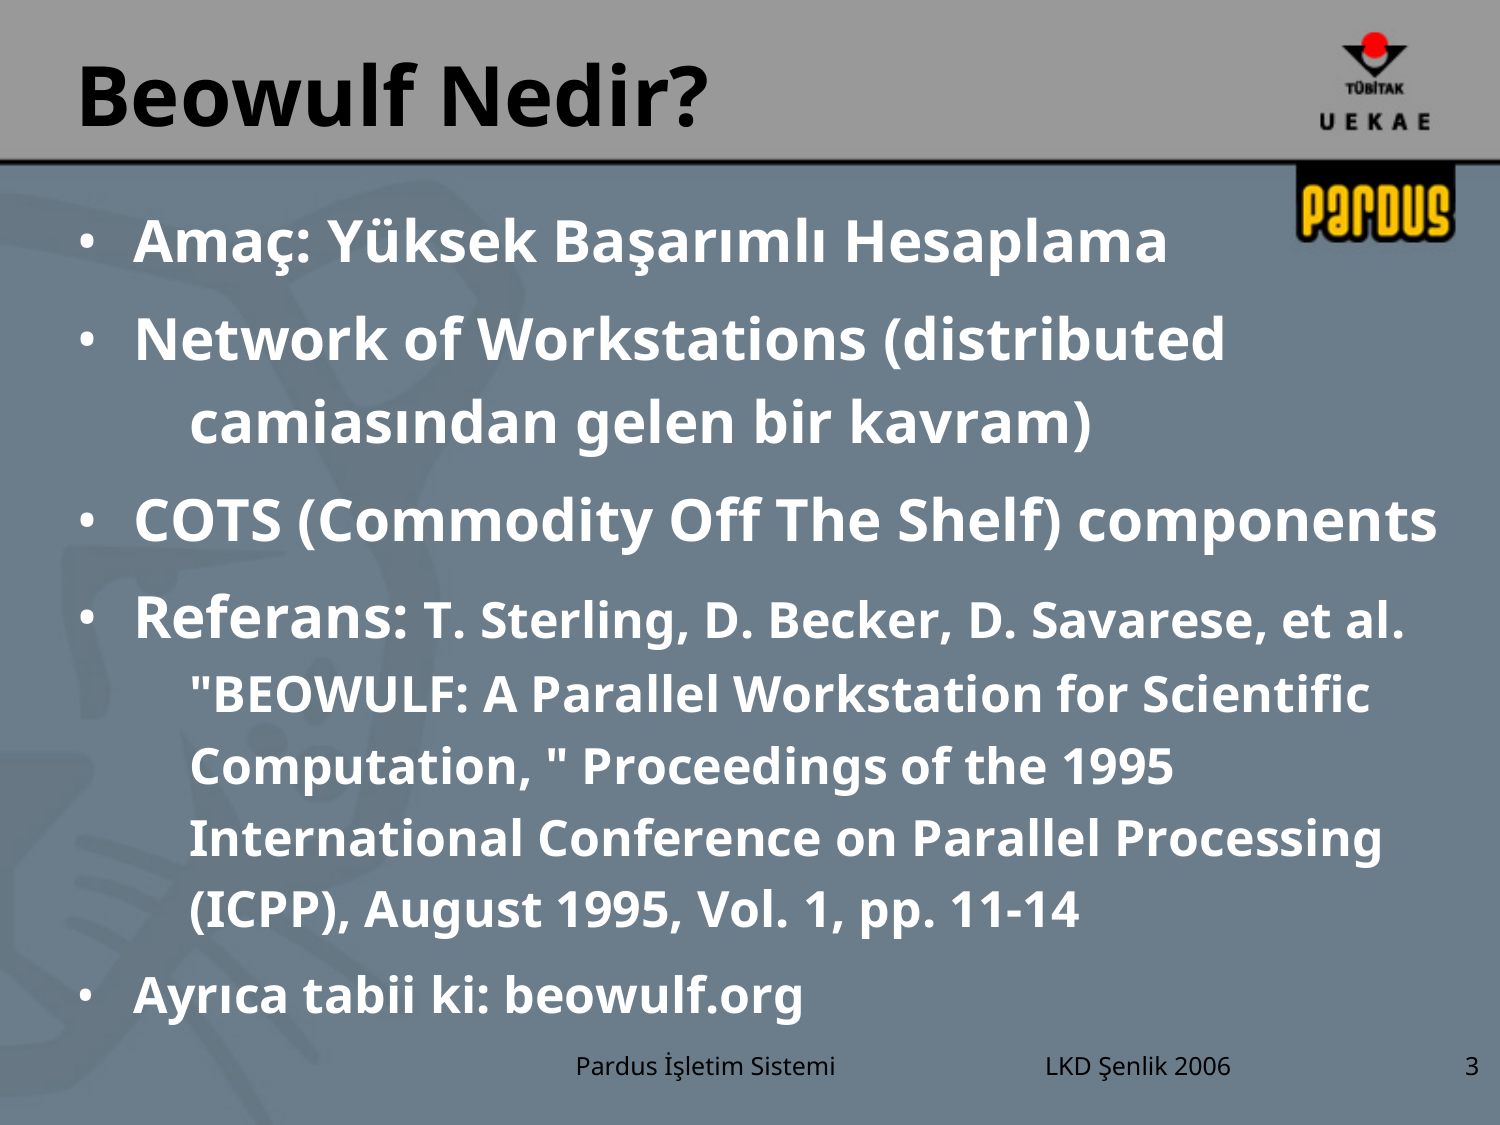

# Beowulf Nedir?
Amaç: Yüksek Başarımlı Hesaplama
Network of Workstations (distributed camiasından gelen bir kavram)
COTS (Commodity Off The Shelf) components
Referans: T. Sterling, D. Becker, D. Savarese, et al. "BEOWULF: A Parallel Workstation for Scientific Computation, " Proceedings of the 1995 International Conference on Parallel Processing (ICPP), August 1995, Vol. 1, pp. 11-14
Ayrıca tabii ki: beowulf.org